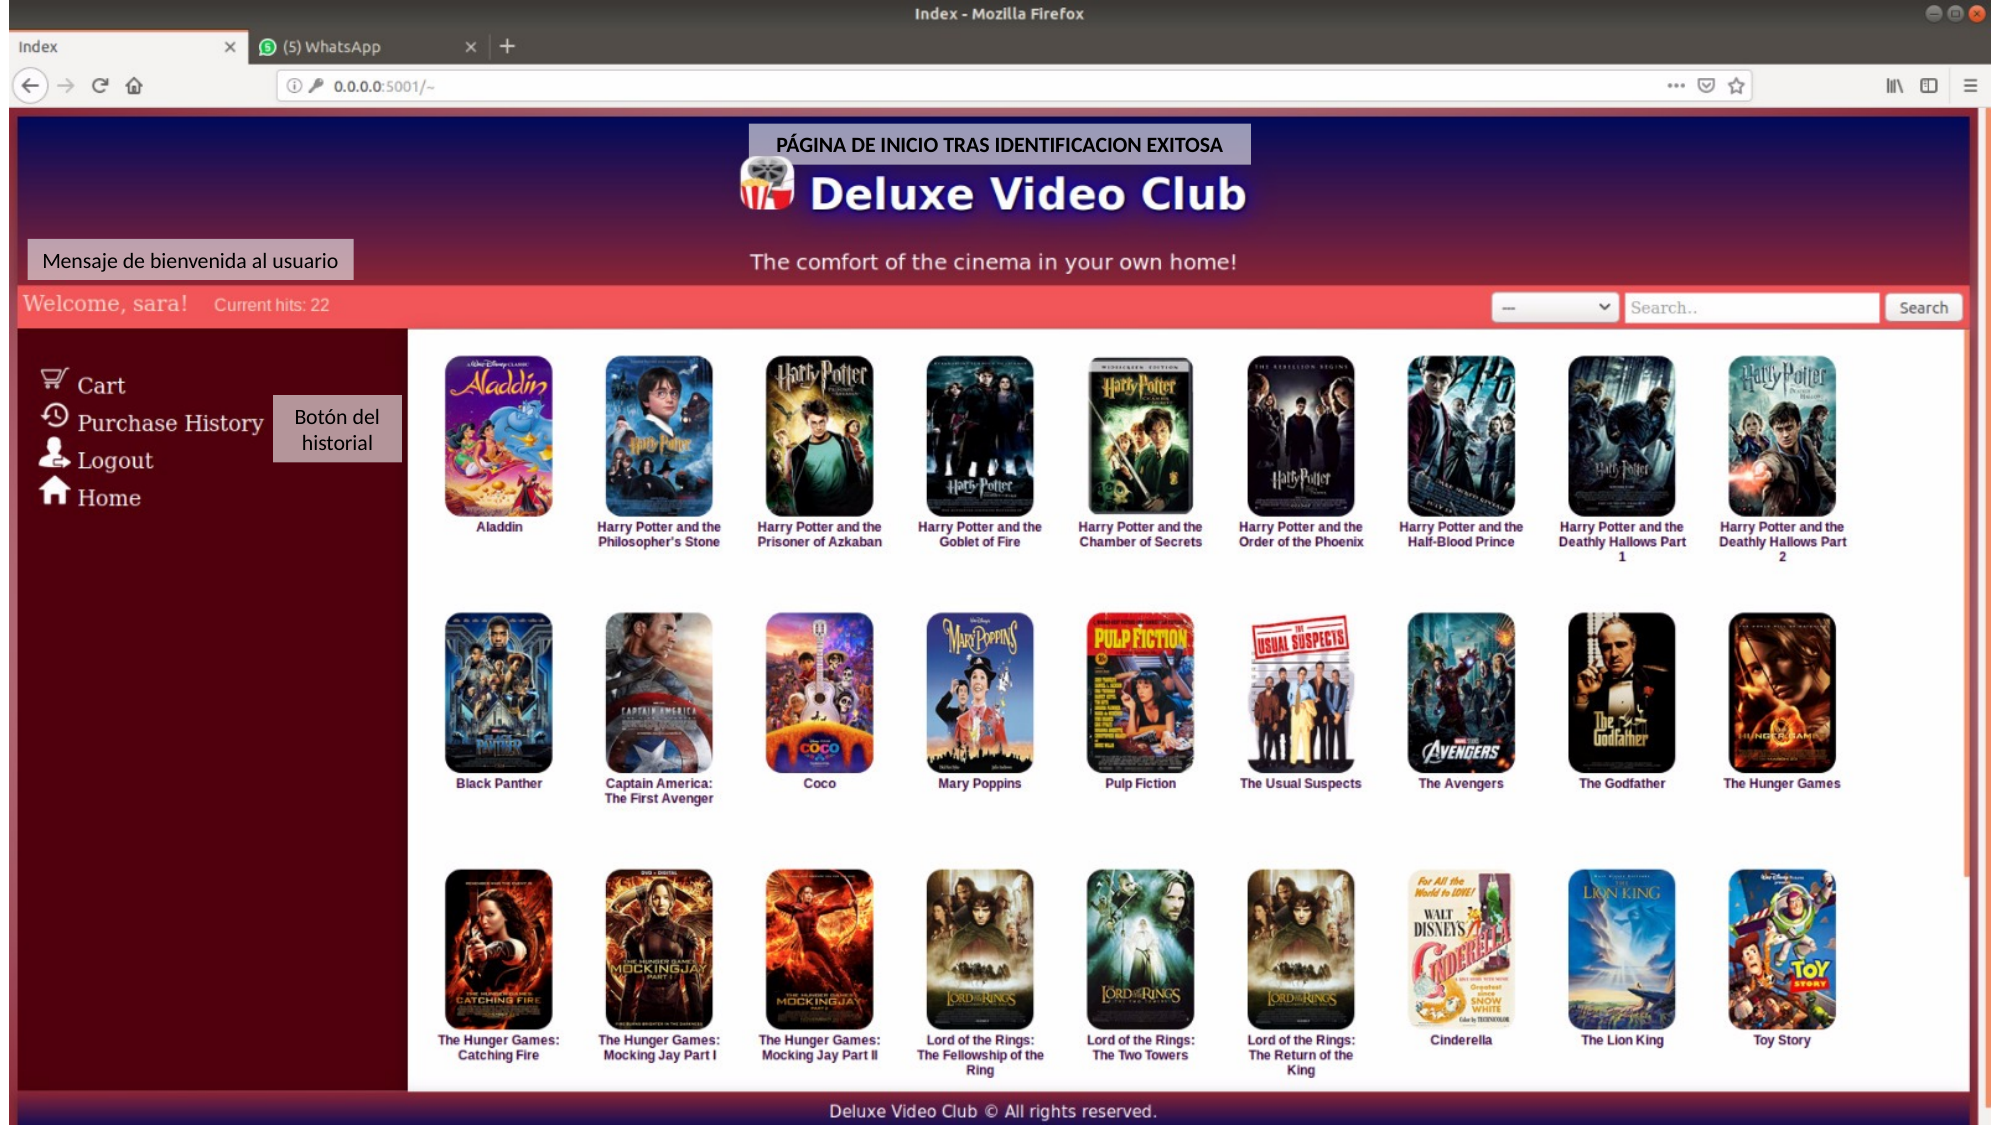

PÁGINA DE INICIO TRAS IDENTIFICACION EXITOSA
Mensaje de bienvenida al usuario
Botón del historial